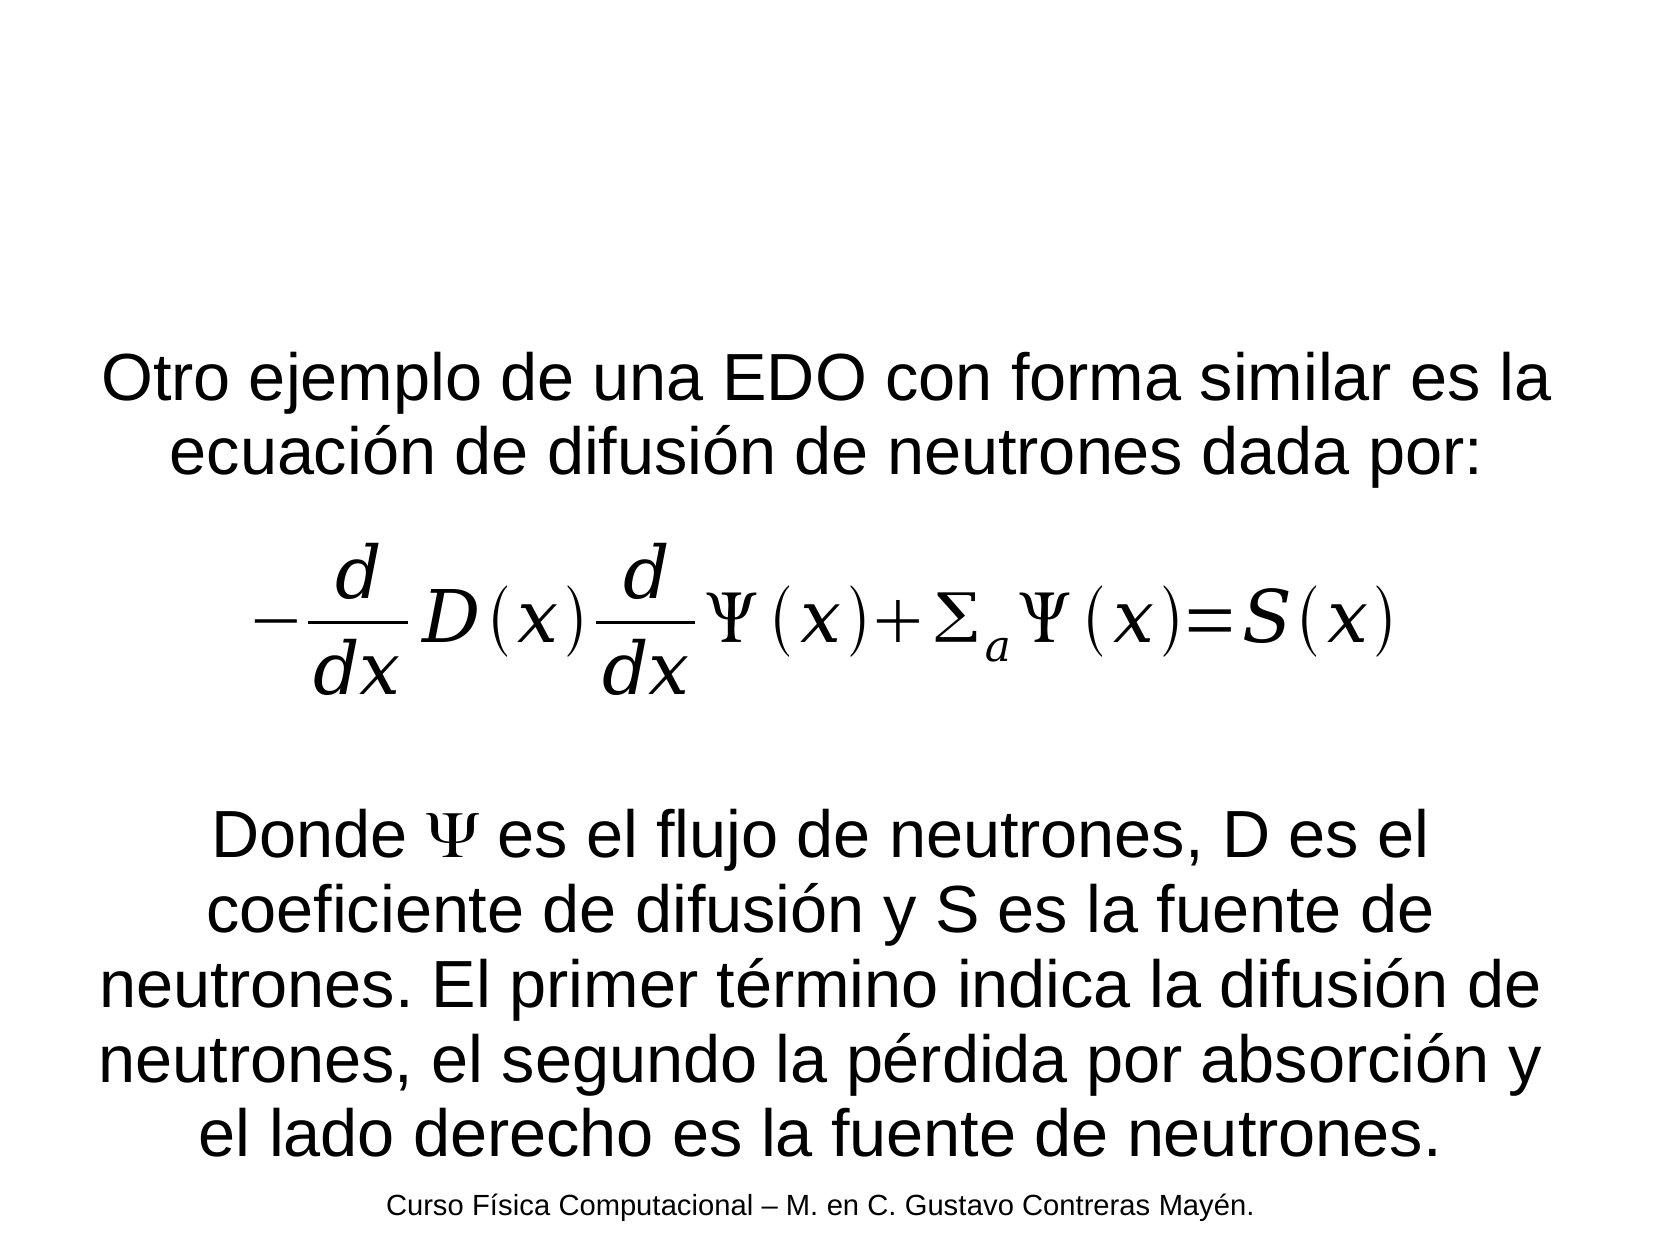

#
Otro ejemplo de una EDO con forma similar es la ecuación de difusión de neutrones dada por:
Donde Y es el flujo de neutrones, D es el coeficiente de difusión y S es la fuente de neutrones. El primer término indica la difusión de neutrones, el segundo la pérdida por absorción y el lado derecho es la fuente de neutrones.